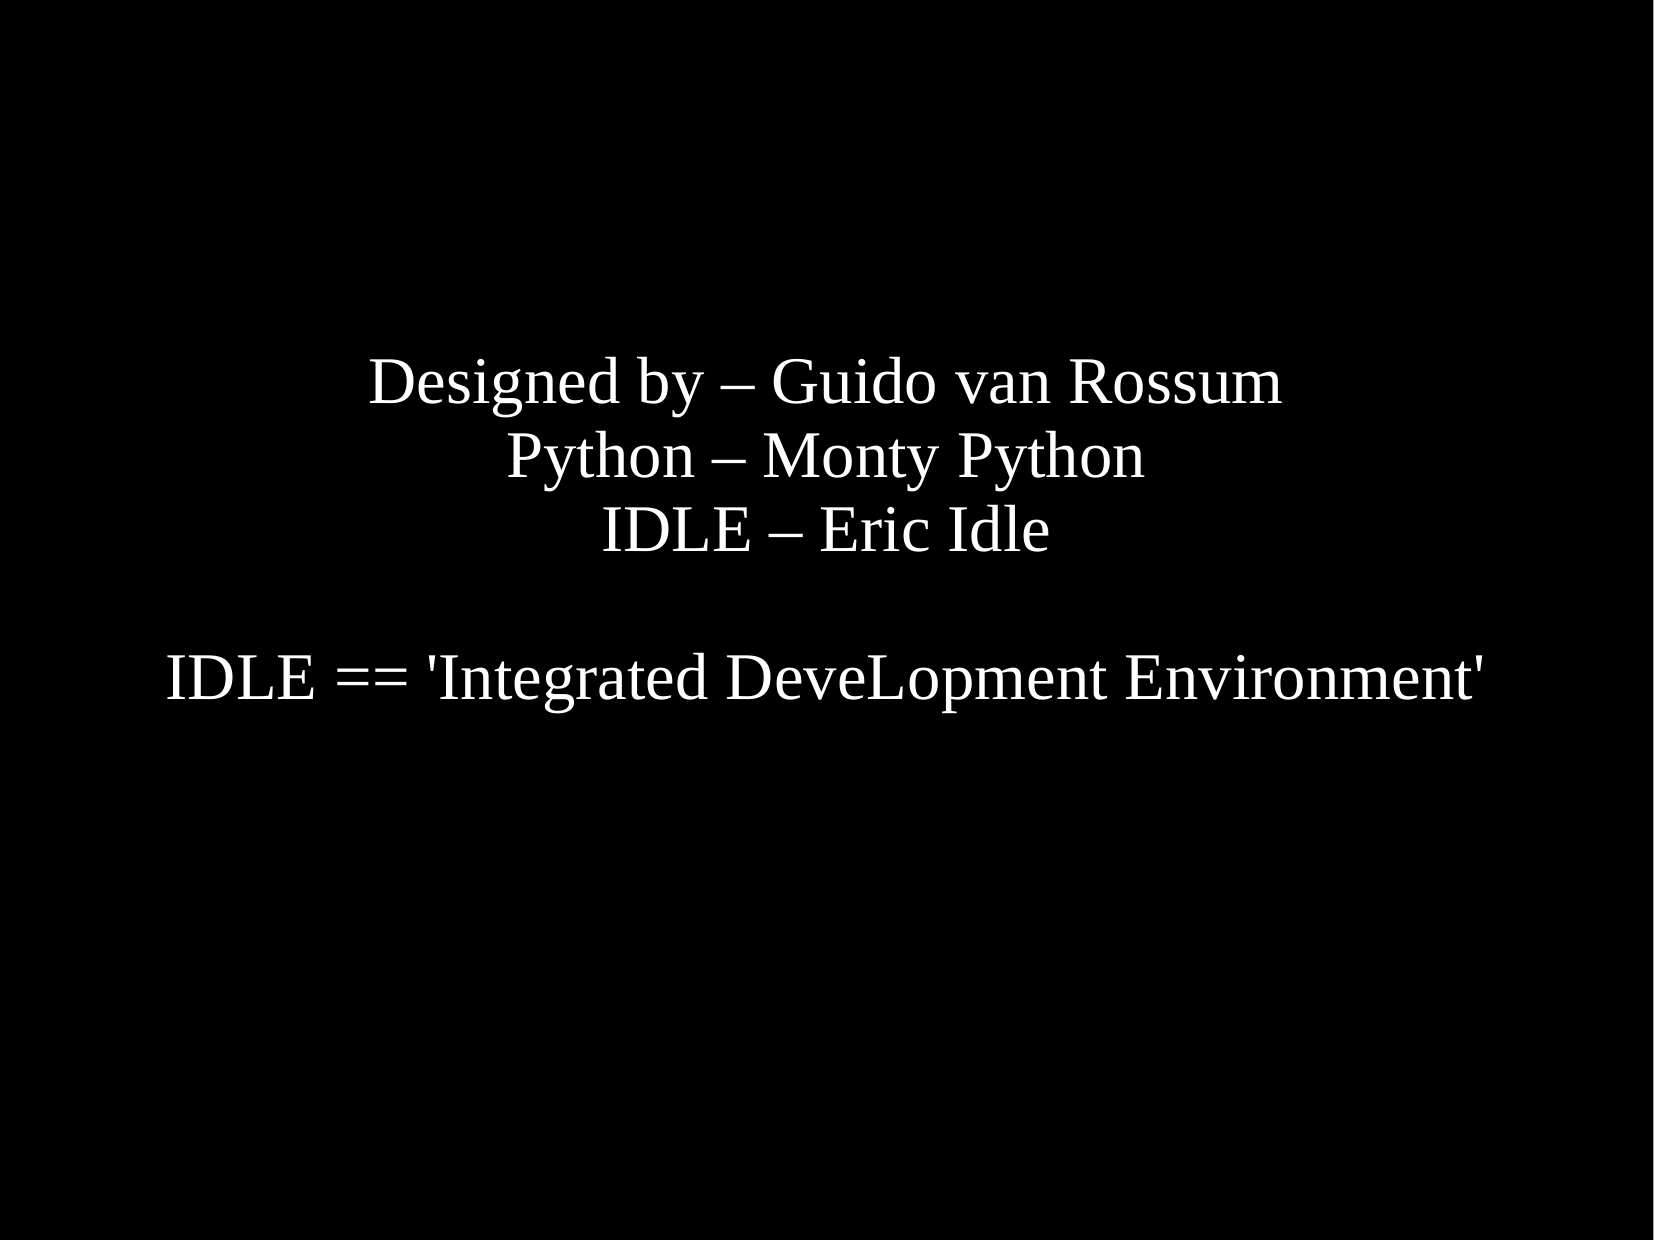

# Designed by – Guido van Rossum
Python – Monty Python
IDLE – Eric Idle
IDLE == 'Integrated DeveLopment Environment'